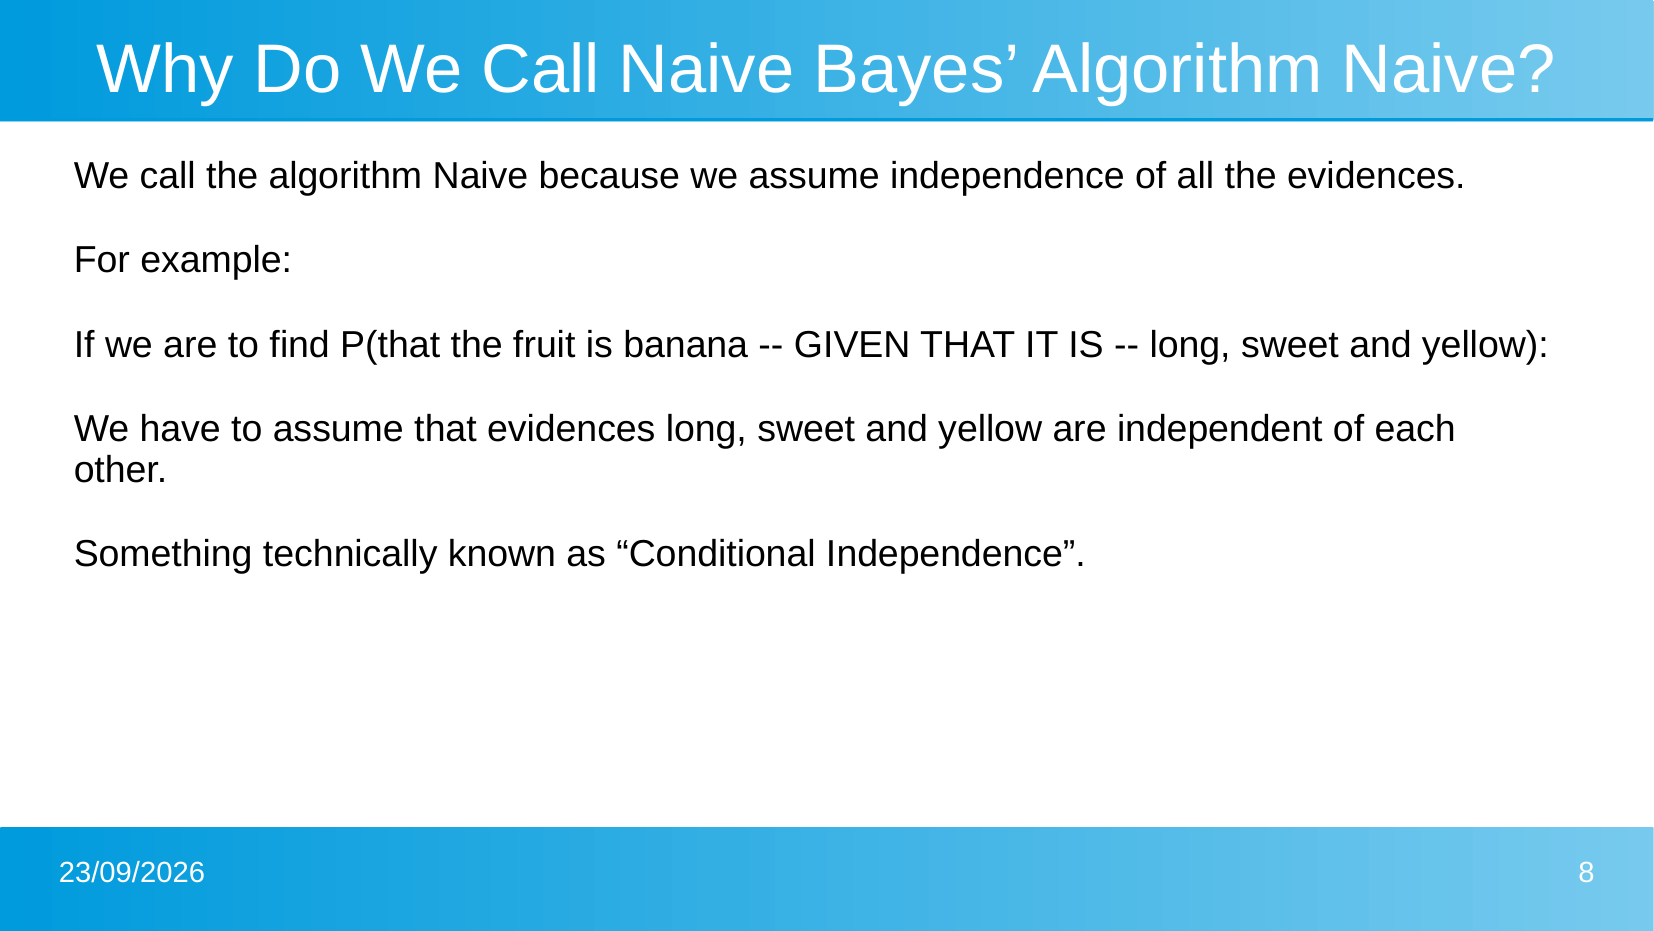

# Why Do We Call Naive Bayes’ Algorithm Naive?
We call the algorithm Naive because we assume independence of all the evidences.
For example:
If we are to find P(that the fruit is banana -- GIVEN THAT IT IS -- long, sweet and yellow):
We have to assume that evidences long, sweet and yellow are independent of each other.
Something technically known as “Conditional Independence”.
8